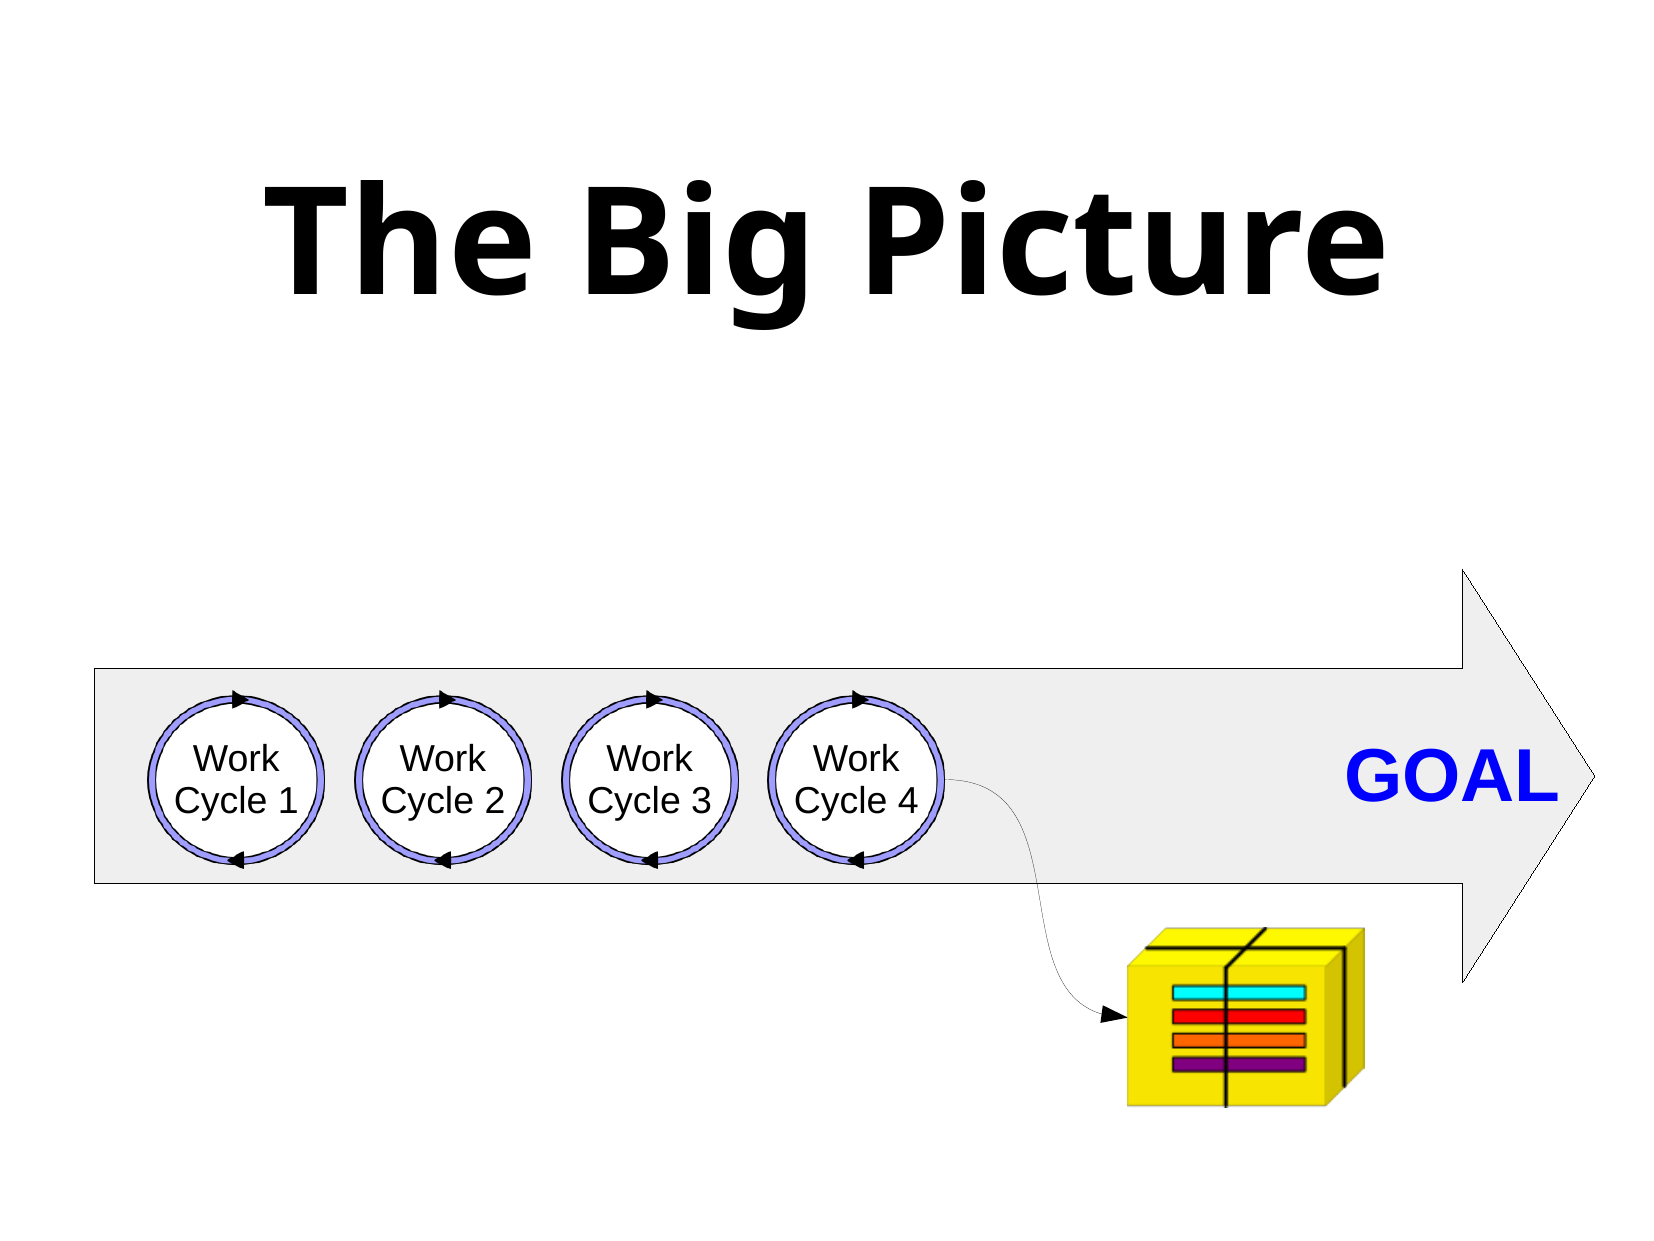

# The Big Picture
Work
Cycle 1
Work
Cycle 2
Work
Cycle 3
Work
Cycle 4
GOAL